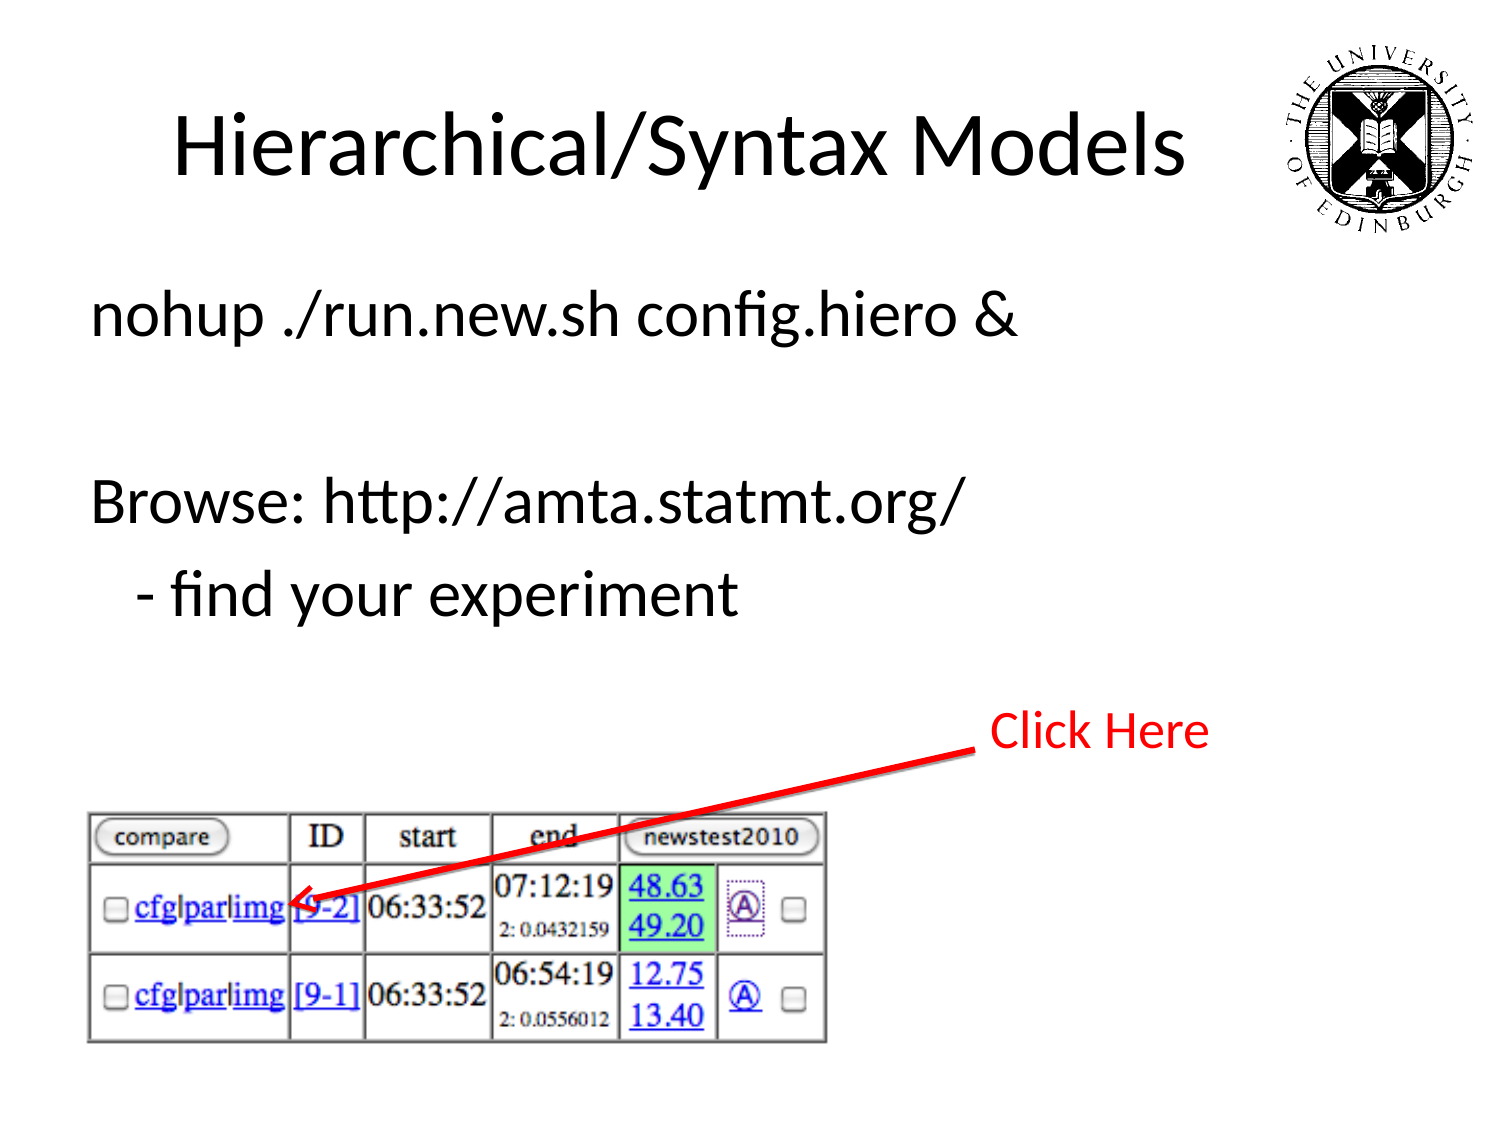

# Hierarchical/Syntax Models
nohup ./run.new.sh config.hiero &
Browse: http://amta.statmt.org/
 - find your experiment
Click Here